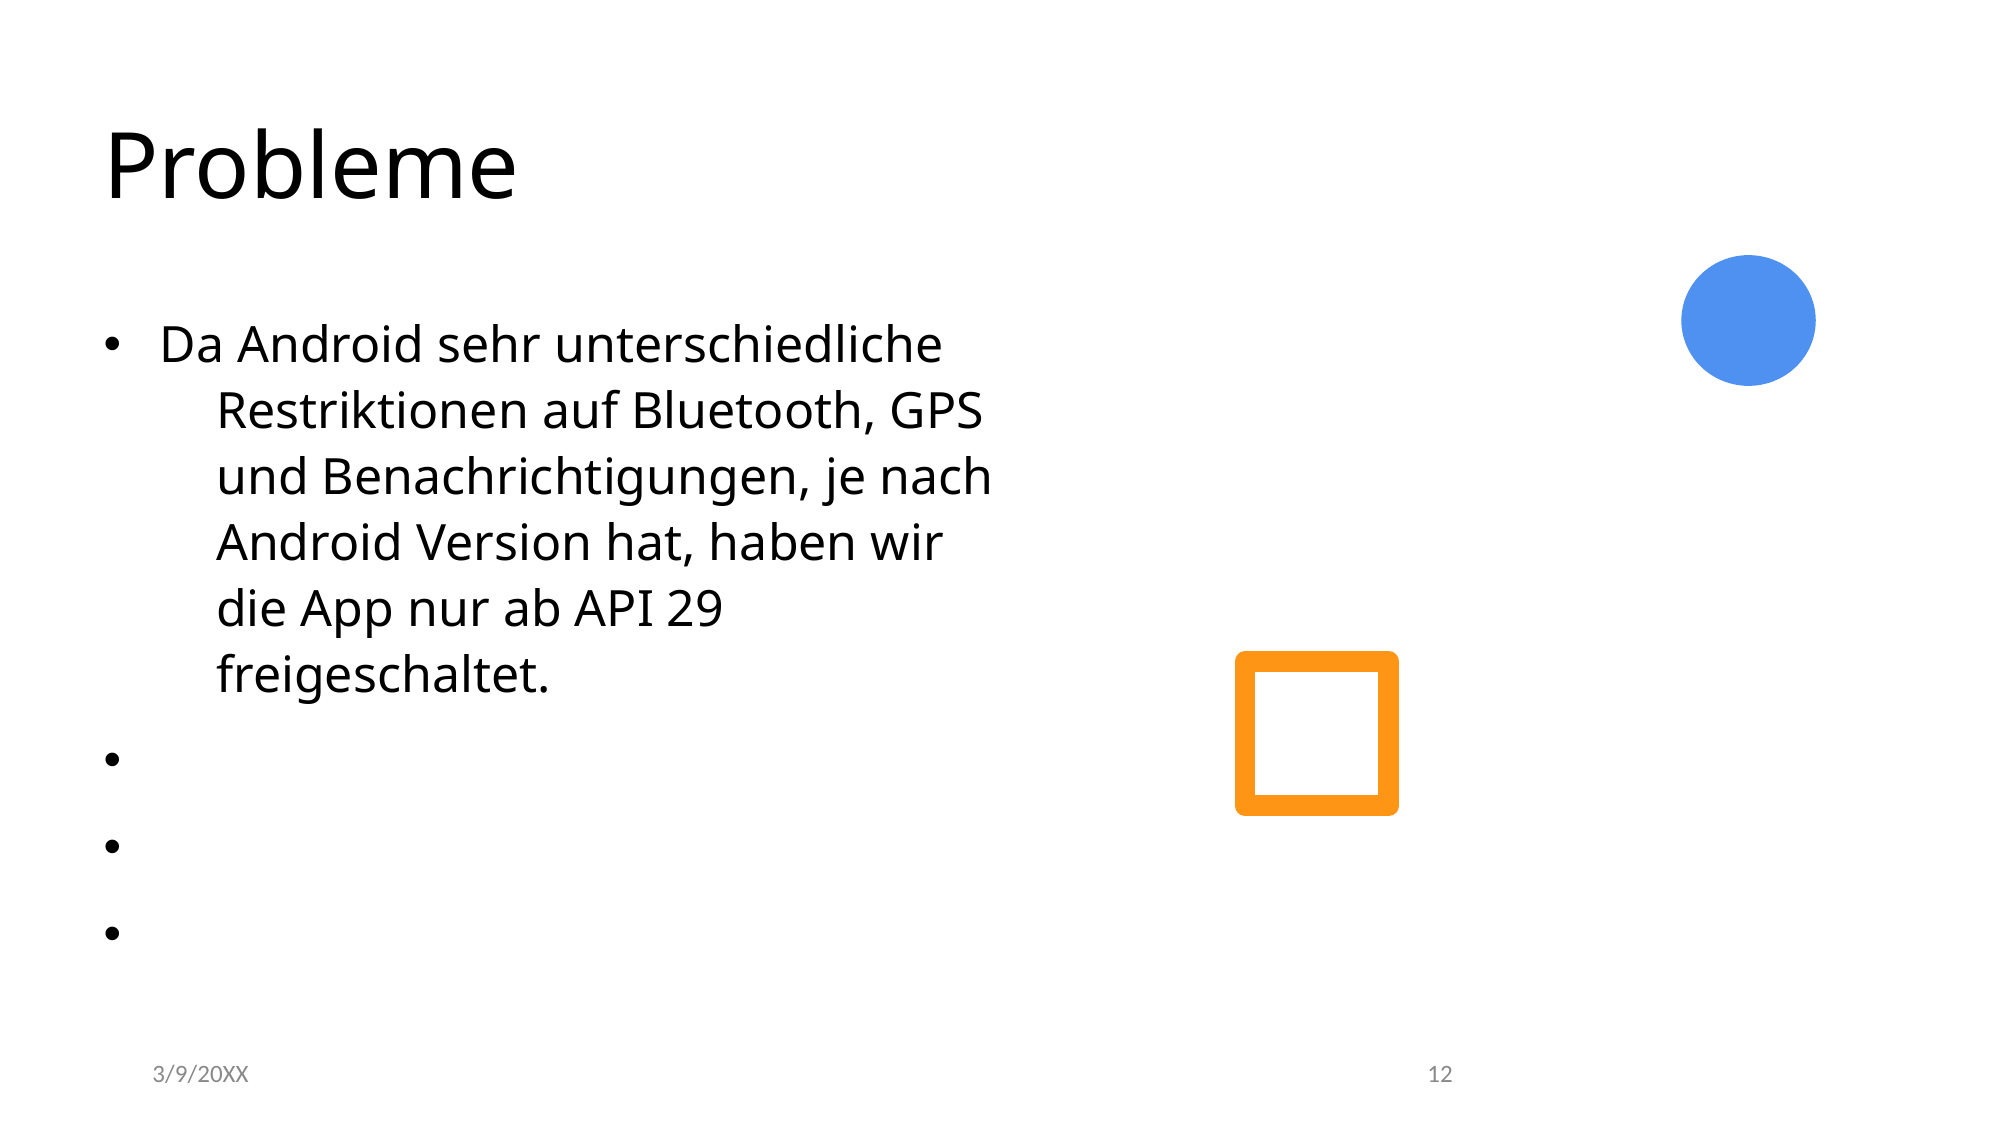

# Probleme
Da Android sehr unterschiedliche Restriktionen auf Bluetooth, GPS und Benachrichtigungen, je nach Android Version hat, haben wir die App nur ab API 29 freigeschaltet.
3/9/20XX